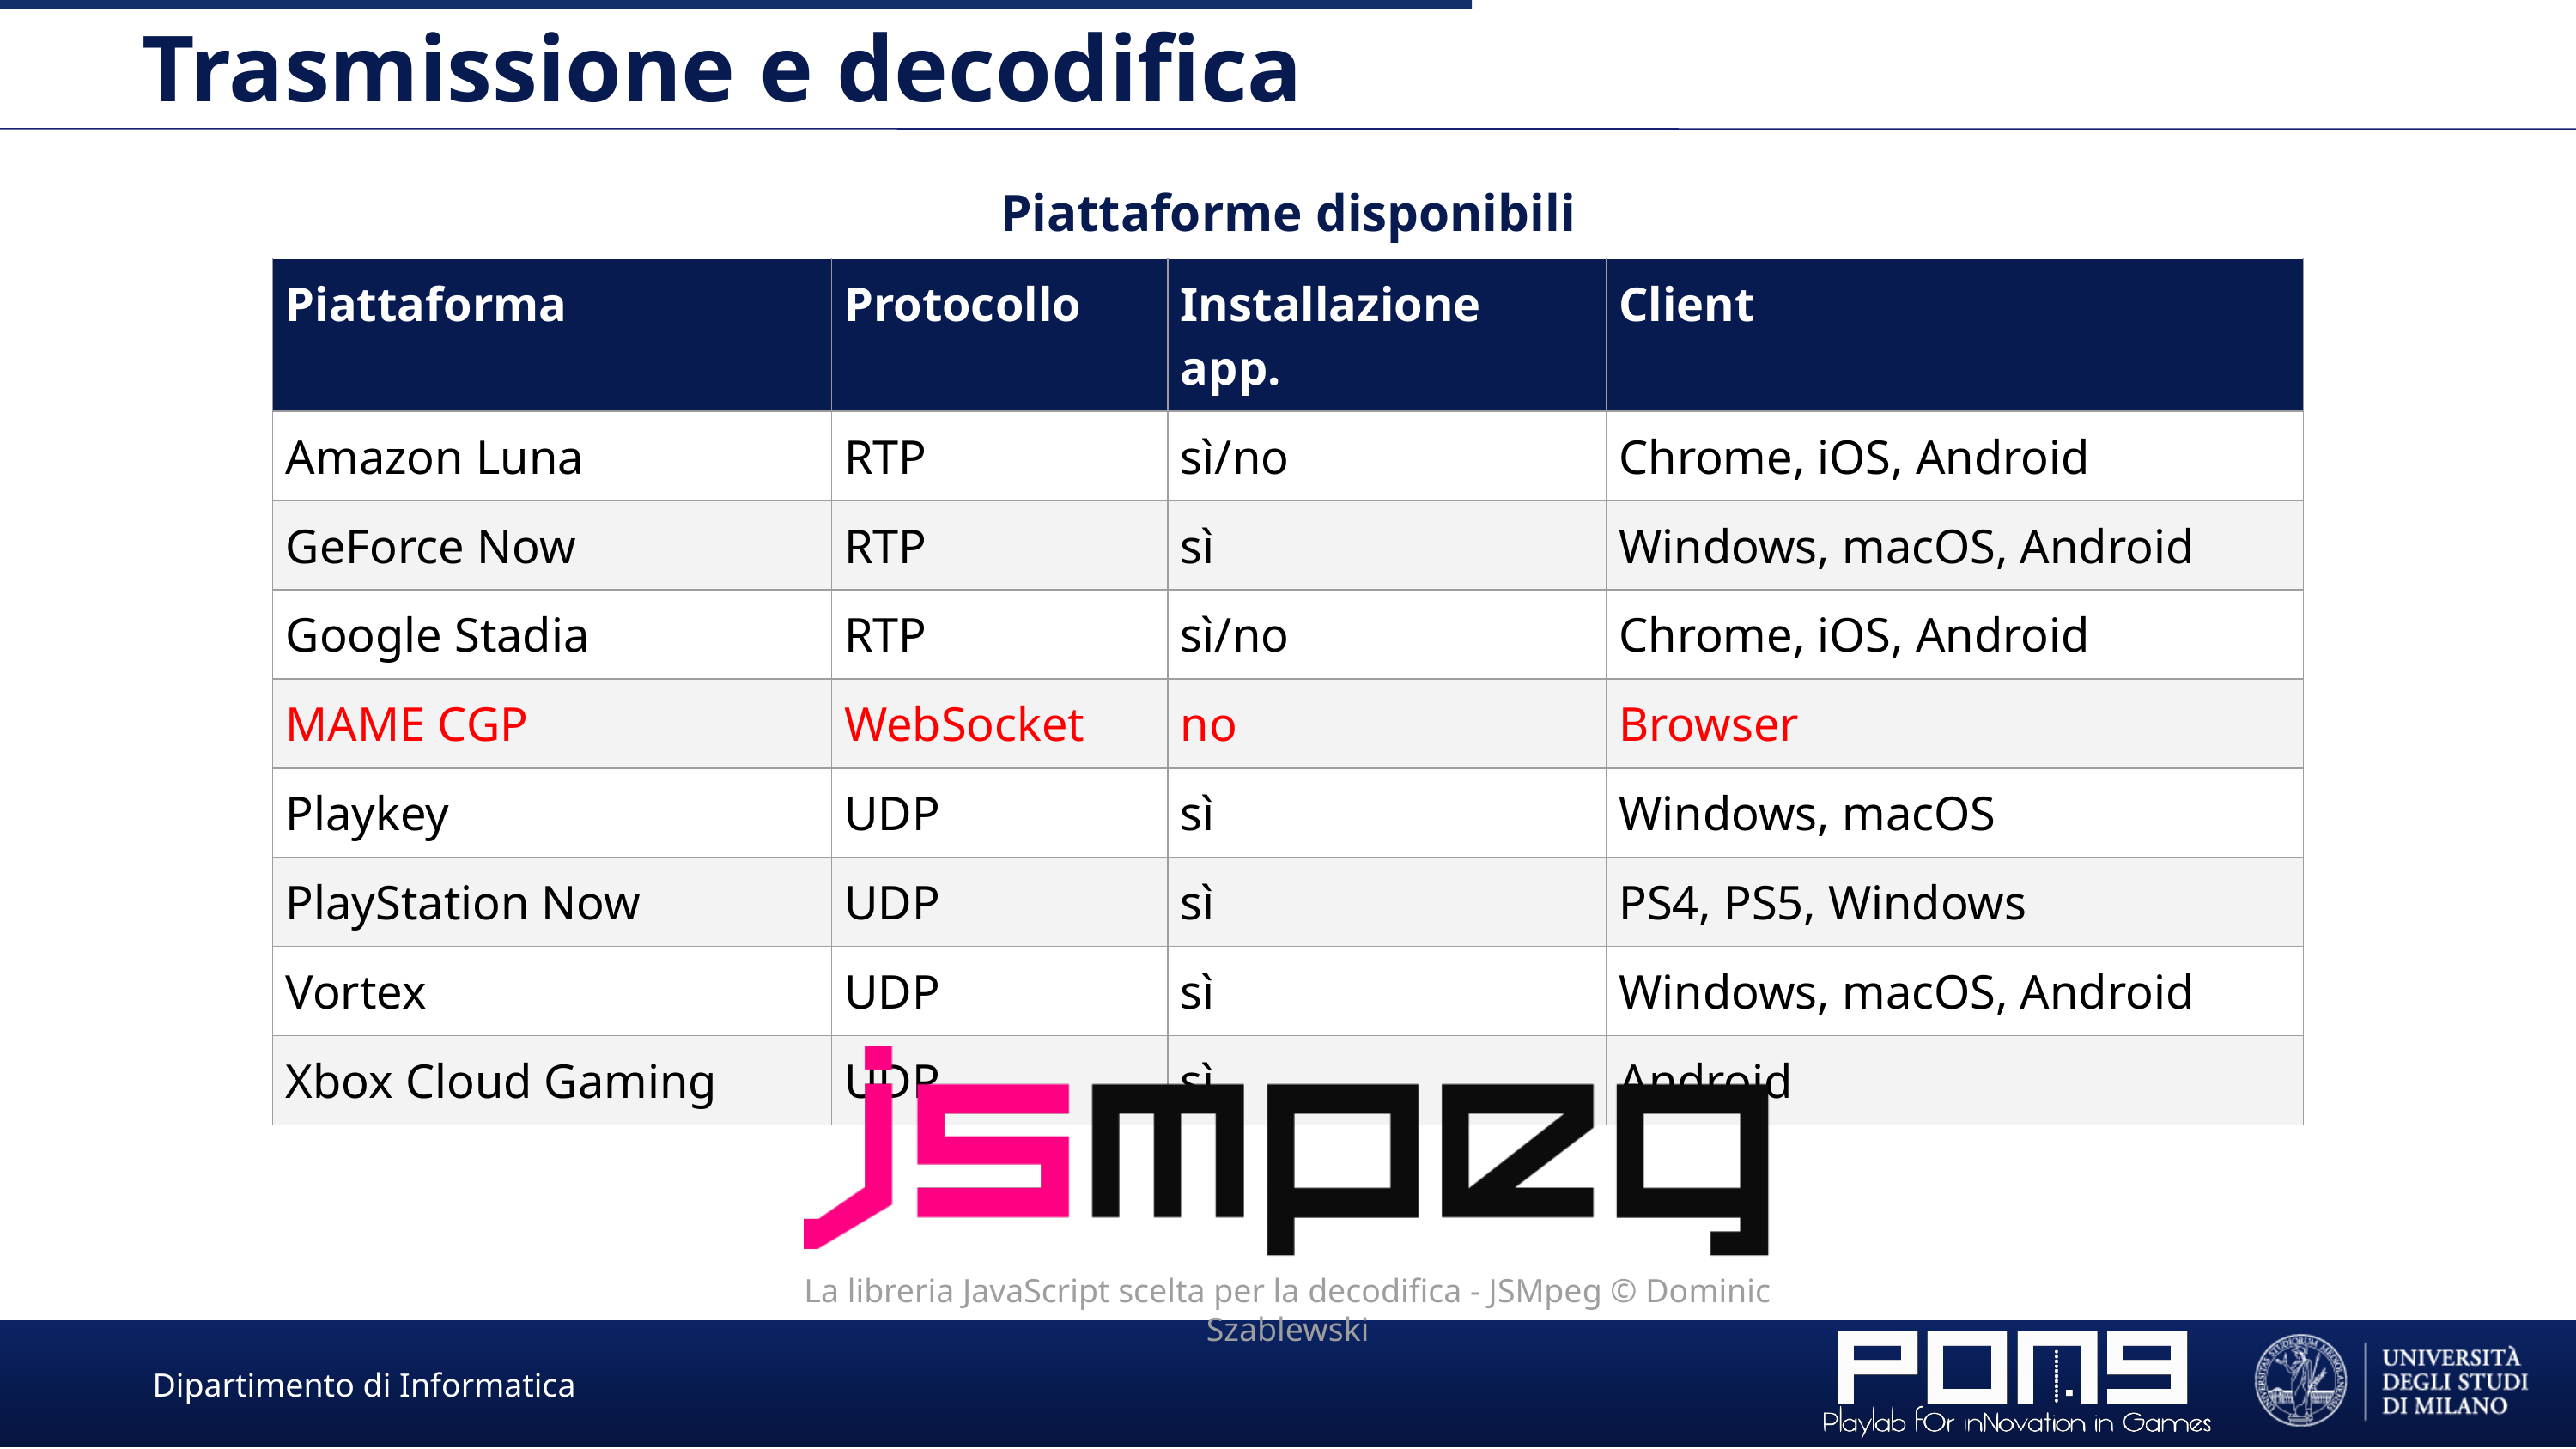

# Trasmissione e decodifica
| Piattaforme disponibili | | | |
| --- | --- | --- | --- |
| Piattaforma | Protocollo | Installazione app. | Client |
| Amazon Luna | RTP | sì/no | Chrome, iOS, Android |
| GeForce Now | RTP | sì | Windows, macOS, Android |
| Google Stadia | RTP | sì/no | Chrome, iOS, Android |
| MAME CGP | WebSocket | no | Browser |
| Playkey | UDP | sì | Windows, macOS |
| PlayStation Now | UDP | sì | PS4, PS5, Windows |
| Vortex | UDP | sì | Windows, macOS, Android |
| Xbox Cloud Gaming | UDP | sì | Android |
La libreria JavaScript scelta per la decodifica - JSMpeg © Dominic Szablewski
Dipartimento di Informatica